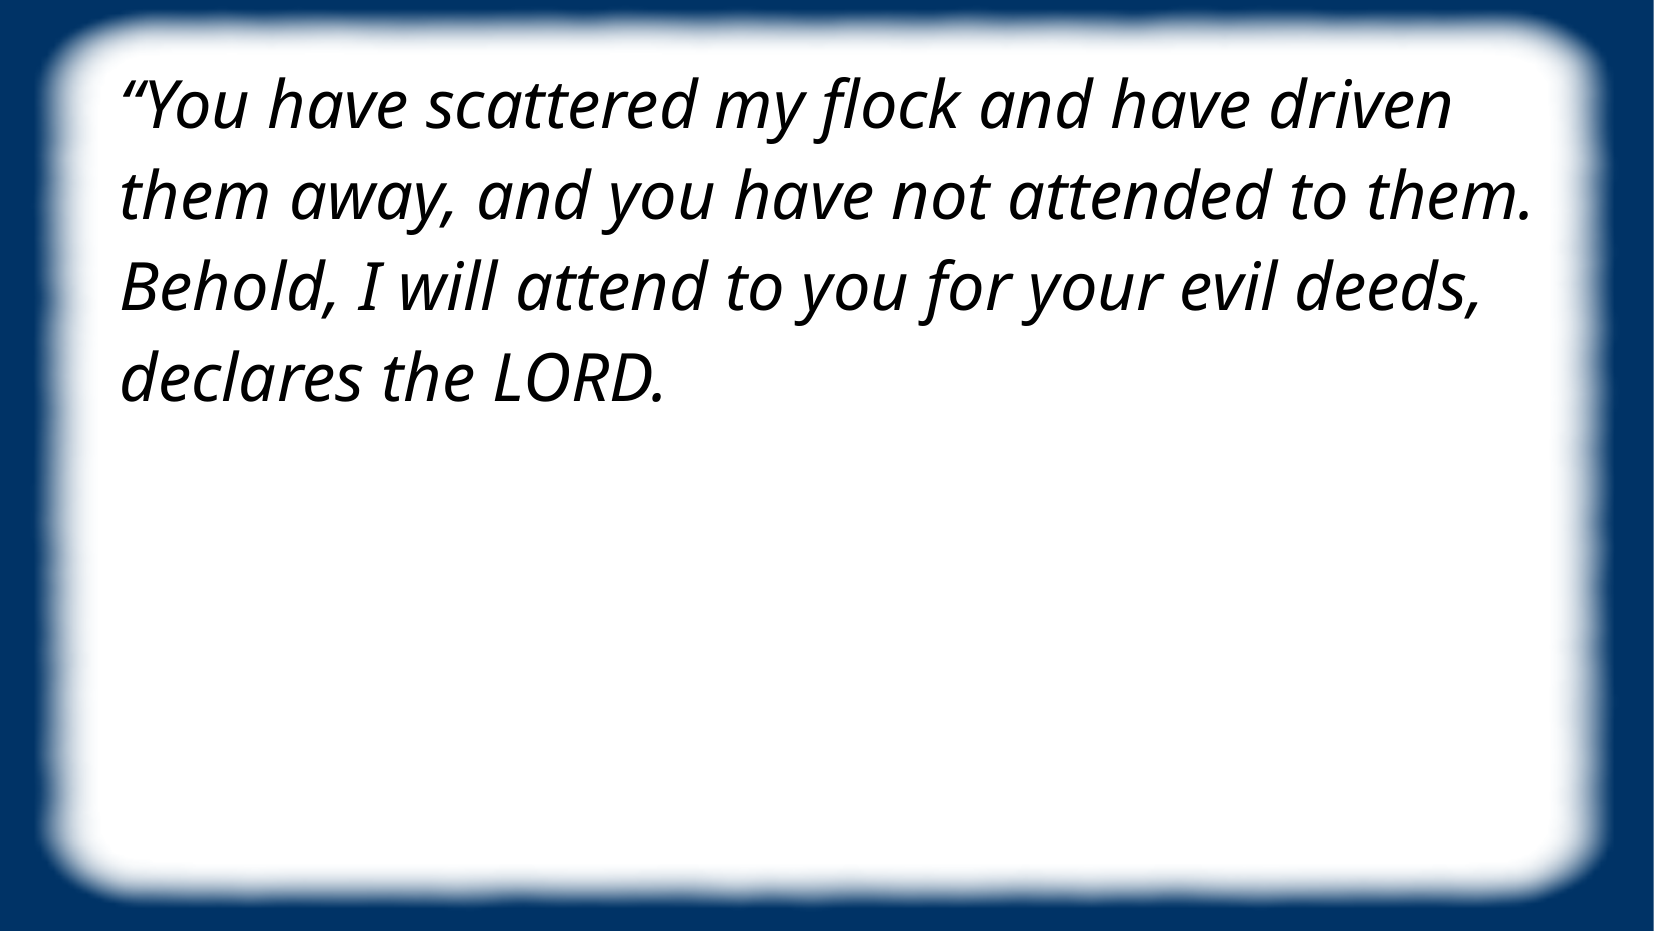

“You have scattered my flock and have driven them away, and you have not attended to them. Behold, I will attend to you for your evil deeds, declares the LORD.